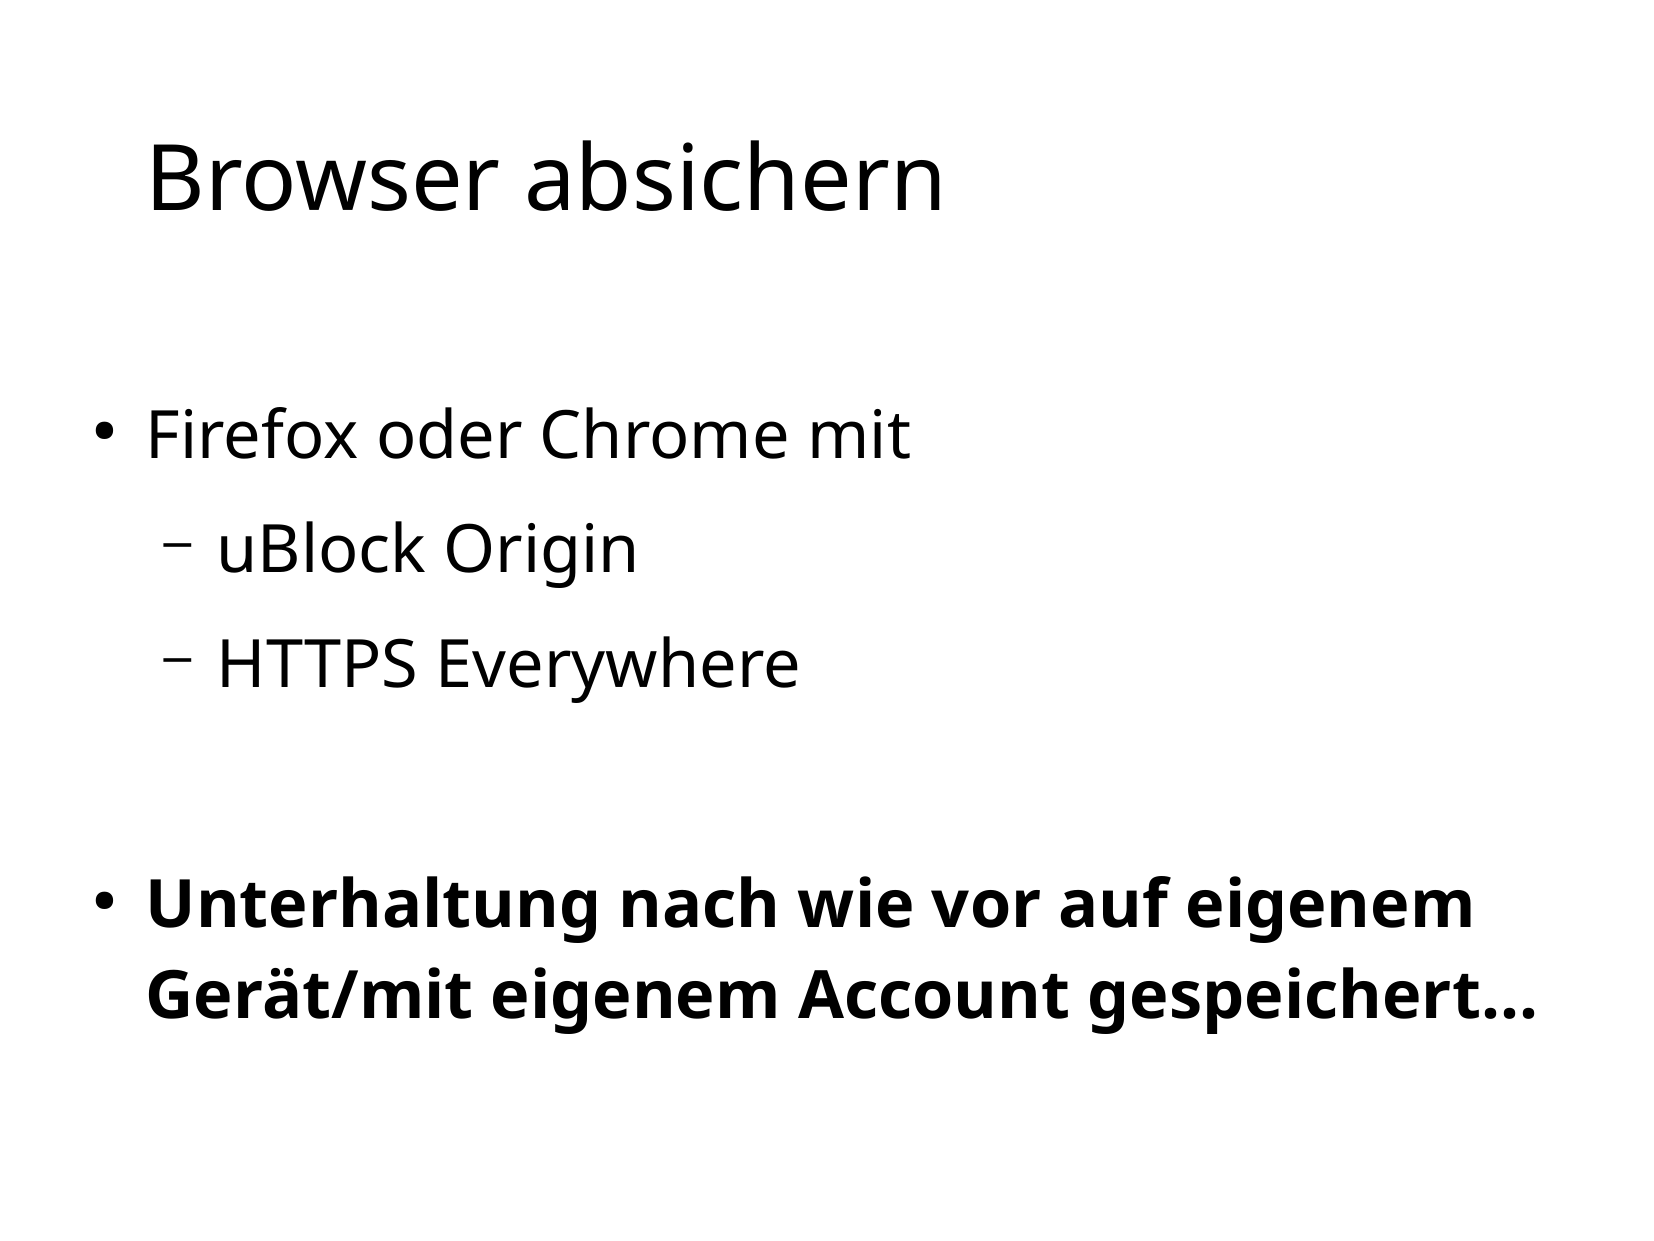

# Browser absichern
Firefox oder Chrome mit
uBlock Origin
HTTPS Everywhere
Unterhaltung nach wie vor auf eigenem Gerät/mit eigenem Account gespeichert…